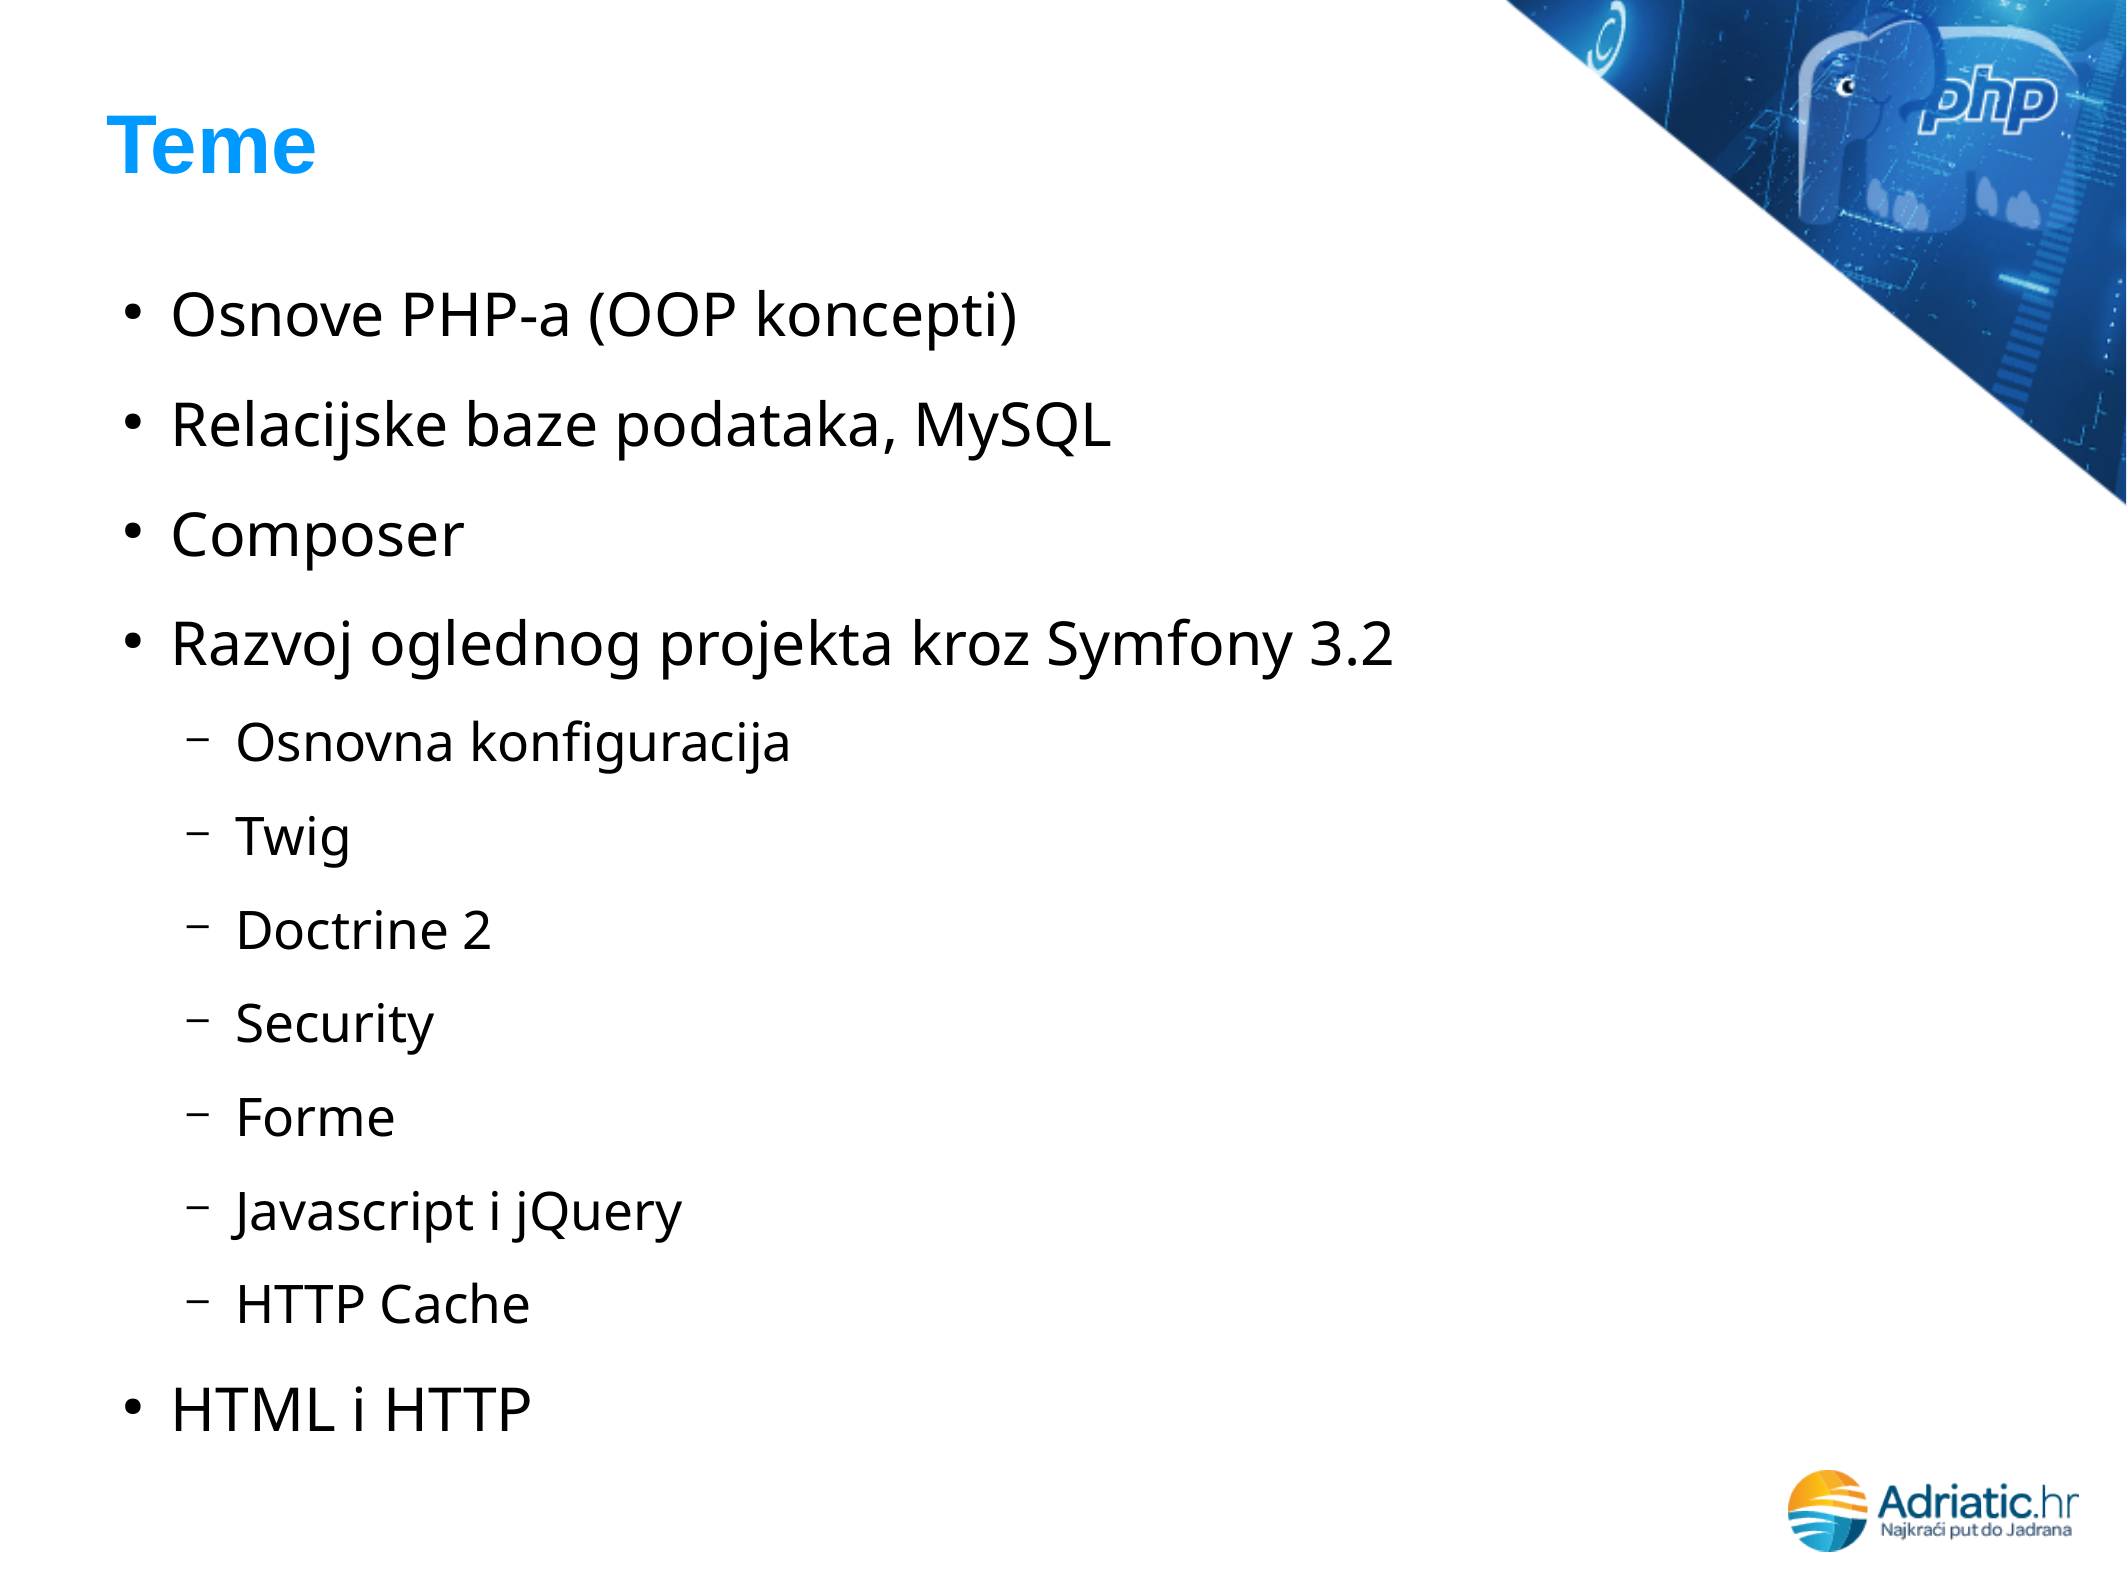

# Teme
Osnove PHP-a (OOP koncepti)
Relacijske baze podataka, MySQL
Composer
Razvoj oglednog projekta kroz Symfony 3.2
Osnovna konfiguracija
Twig
Doctrine 2
Security
Forme
Javascript i jQuery
HTTP Cache
HTML i HTTP